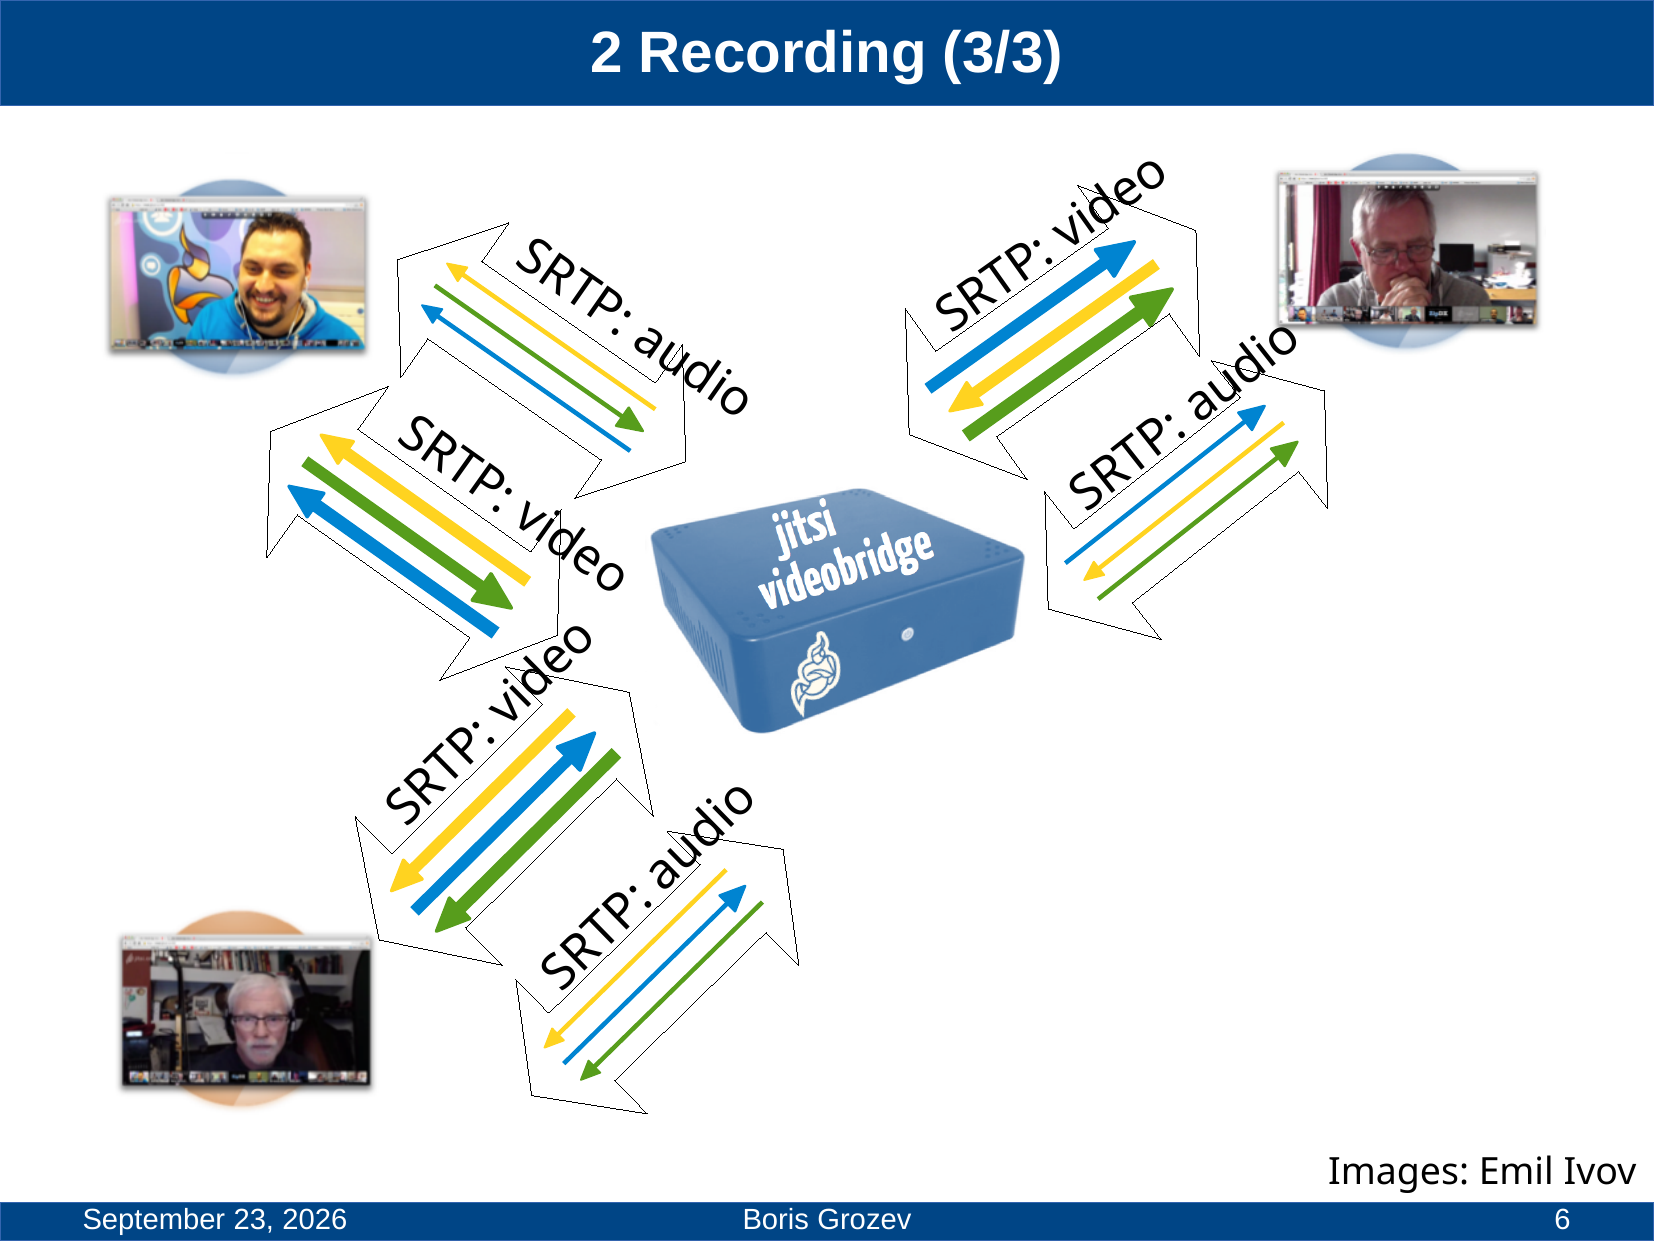

# 2 Recording (3/3)
SRTP: video
SRTP: audio
SRTP: audio
SRTP: video
SRTP: video
SRTP: audio
Images: Emil Ivov
Boris Grozev
6